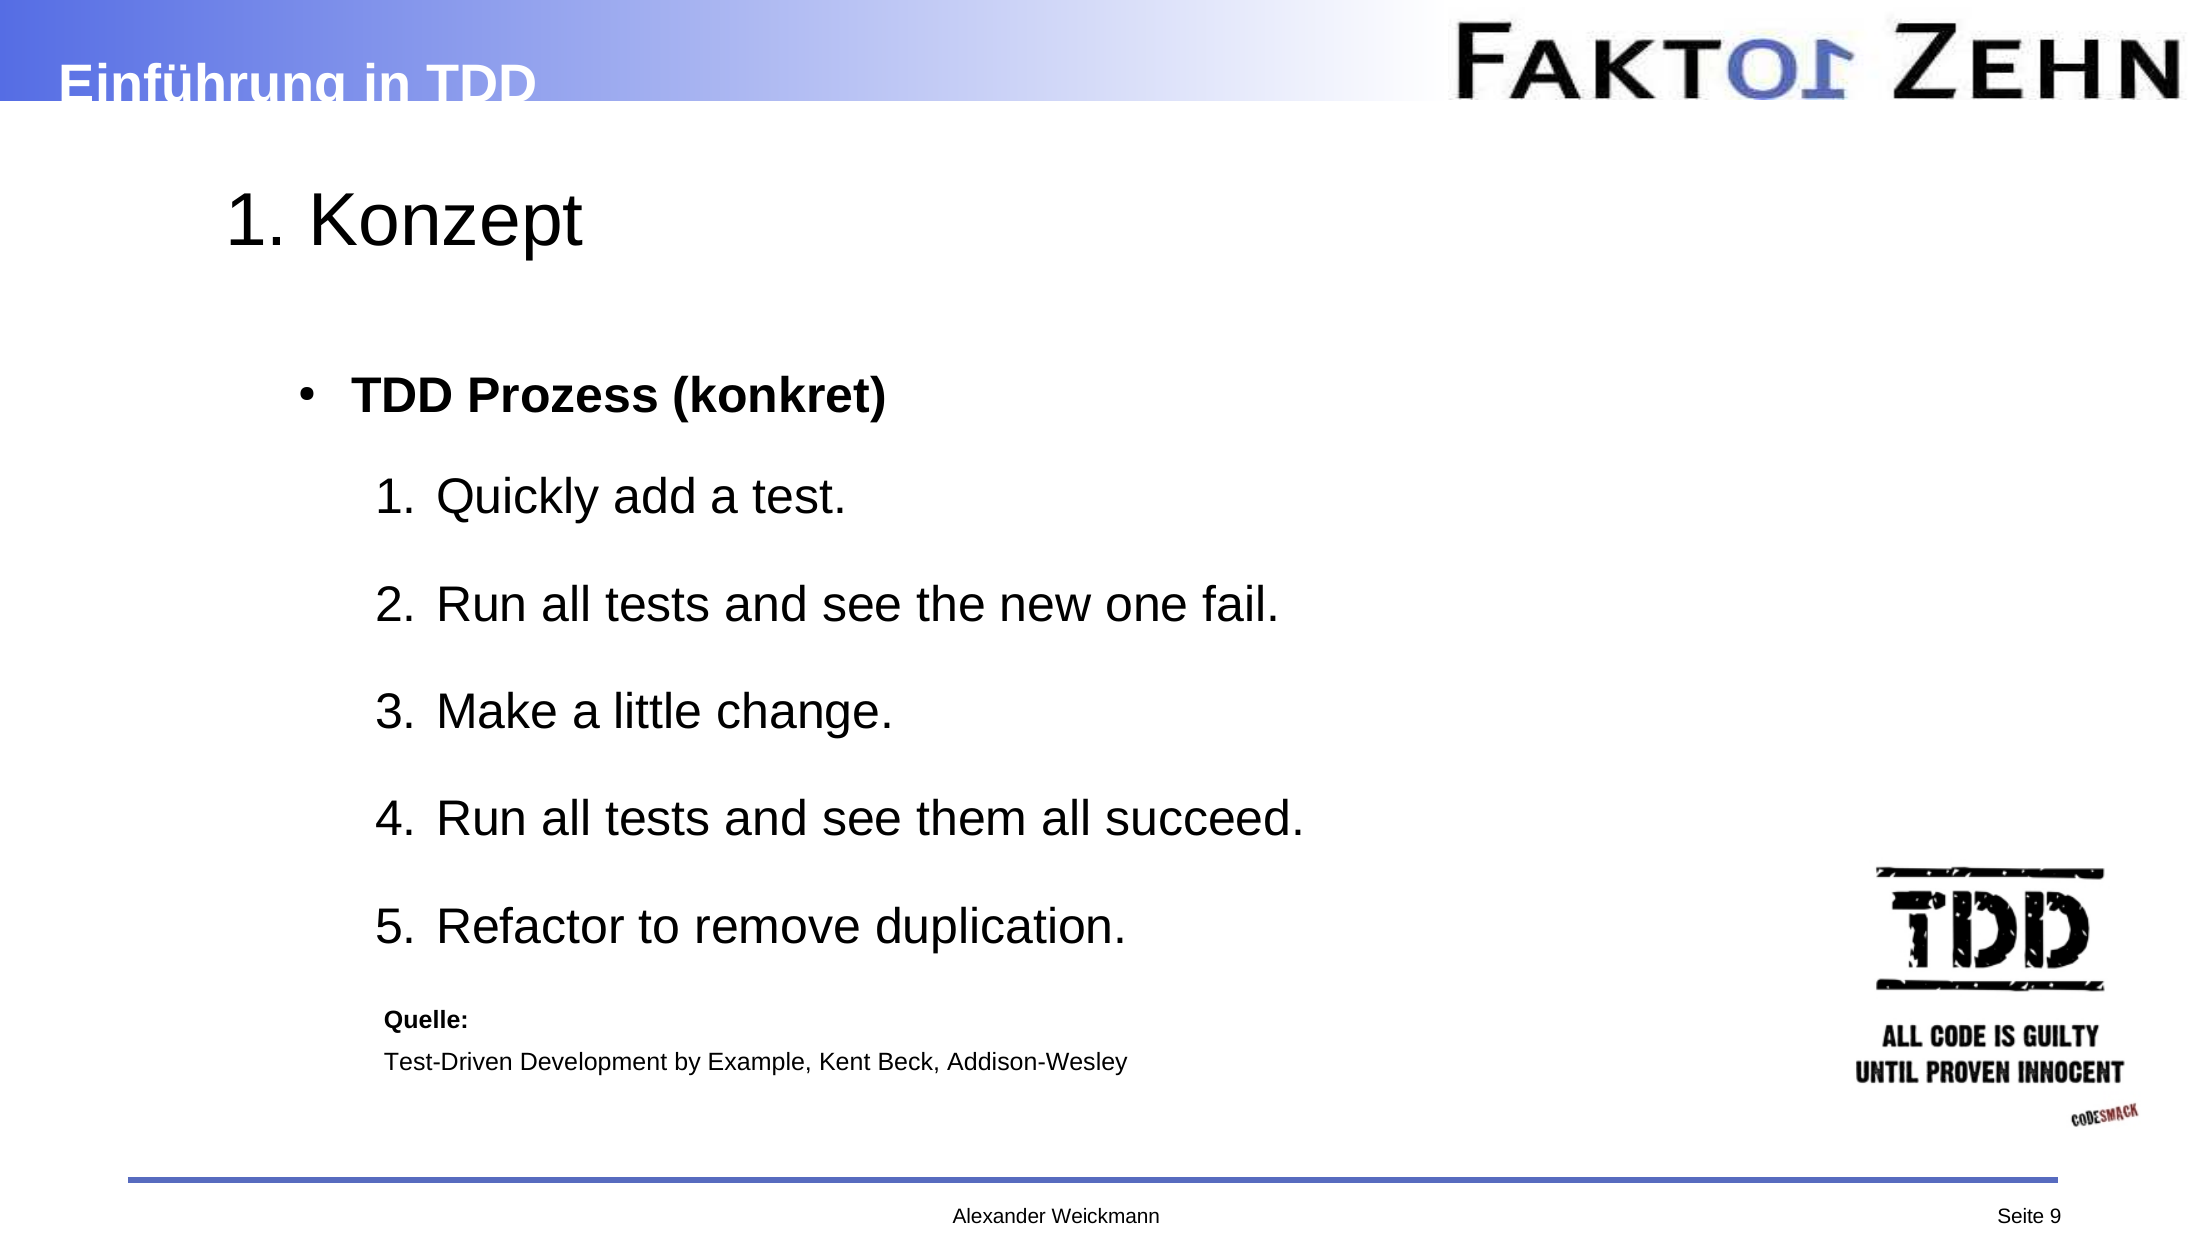

# 1. Konzept
TDD Prozess (konkret)
 Quickly add a test.
 Run all tests and see the new one fail.
 Make a little change.
 Run all tests and see them all succeed.
 Refactor to remove duplication.
Quelle:
Test-Driven Development by Example, Kent Beck, Addison-Wesley